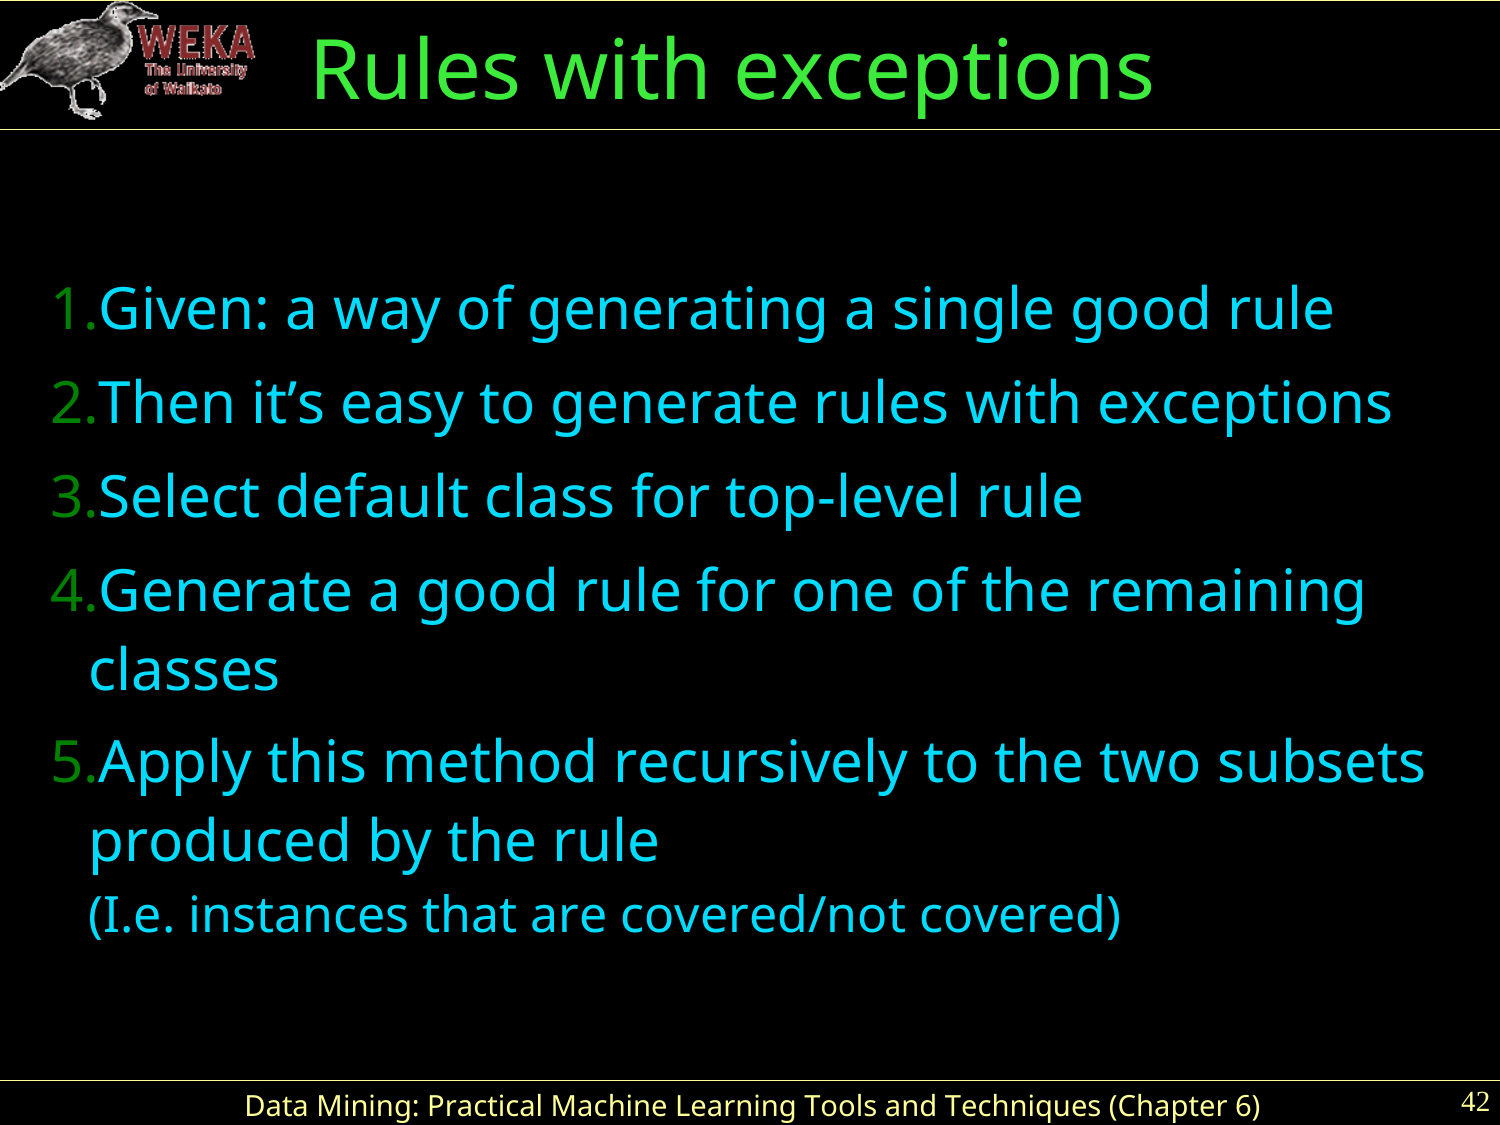

# Rules with exceptions
Given: a way of generating a single good rule
Then it’s easy to generate rules with exceptions
Select default class for top-level rule
Generate a good rule for one of the remaining classes
Apply this method recursively to the two subsets produced by the rule
(I.e. instances that are covered/not covered)
Data Mining: Practical Machine Learning Tools and Techniques (Chapter 6)
42